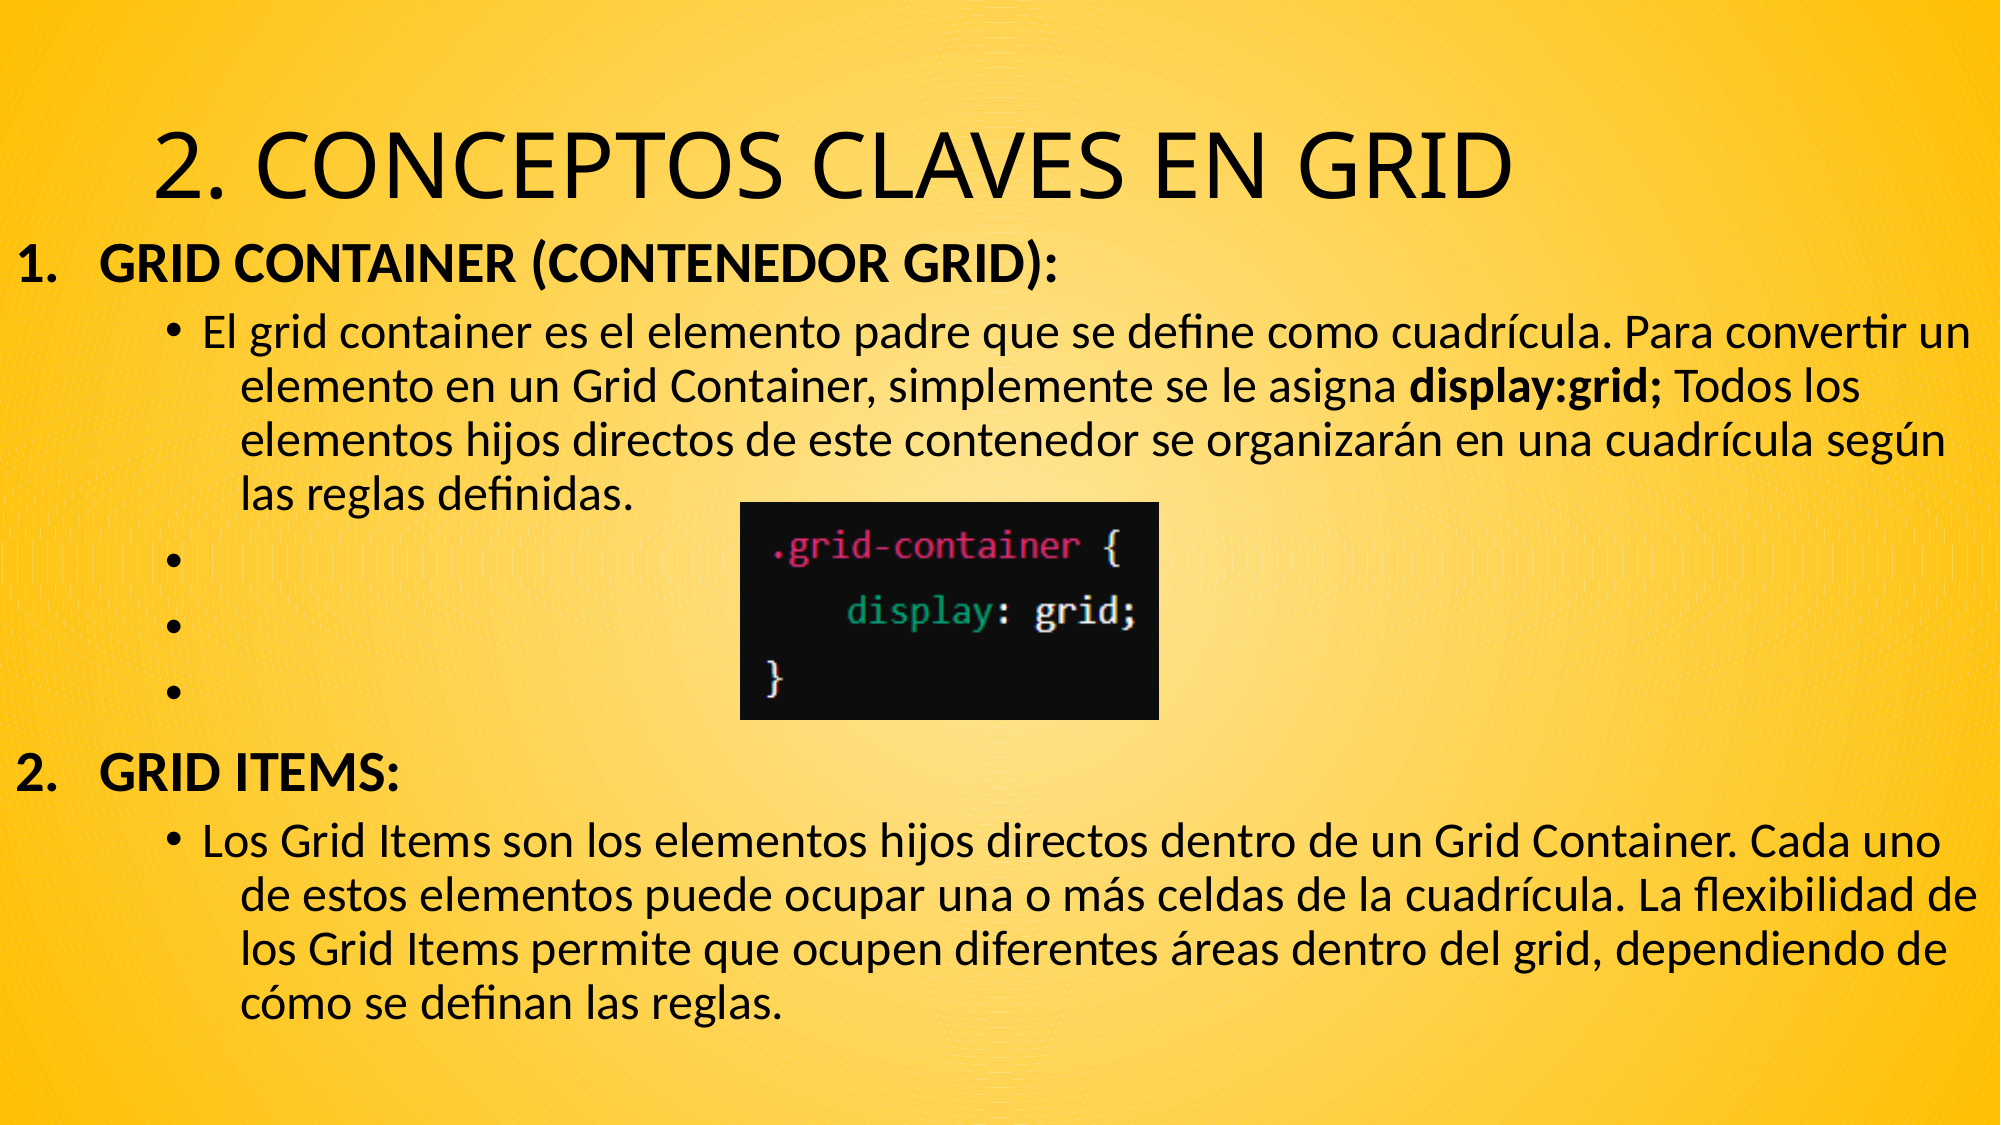

# 2. CONCEPTOS CLAVES EN GRID
GRID CONTAINER (CONTENEDOR GRID):
El grid container es el elemento padre que se define como cuadrícula. Para convertir un elemento en un Grid Container, simplemente se le asigna display:grid; Todos los elementos hijos directos de este contenedor se organizarán en una cuadrícula según las reglas definidas.
GRID ITEMS:
Los Grid Items son los elementos hijos directos dentro de un Grid Container. Cada uno de estos elementos puede ocupar una o más celdas de la cuadrícula. La flexibilidad de los Grid Items permite que ocupen diferentes áreas dentro del grid, dependiendo de cómo se definan las reglas.